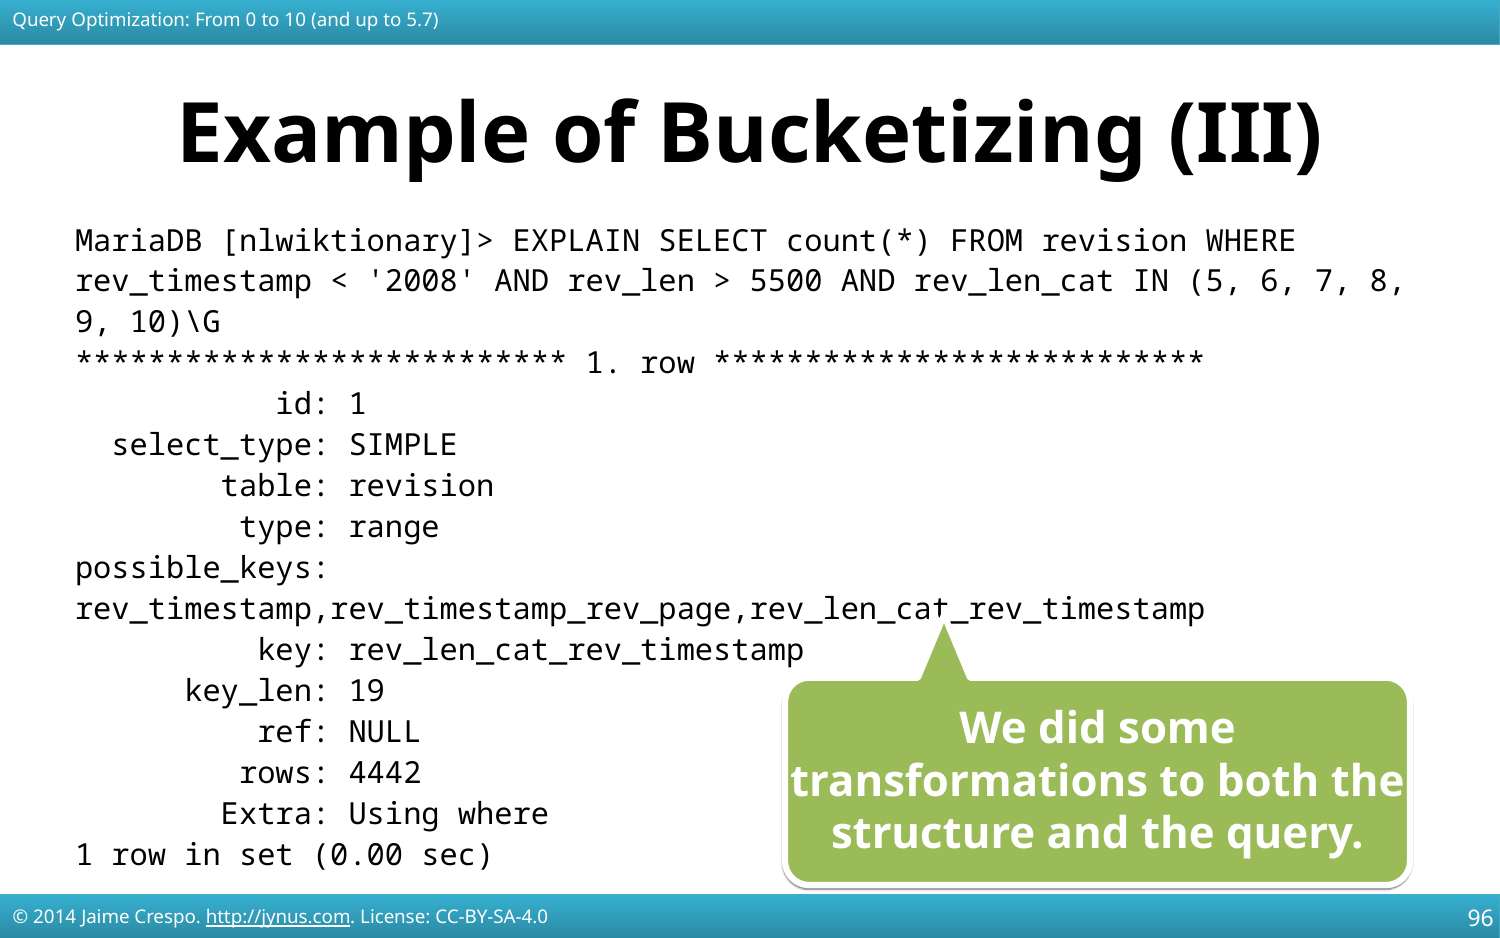

# Example of Bucketizing (III)
MariaDB [nlwiktionary]> EXPLAIN SELECT count(*) FROM revision WHERE rev_timestamp < '2008' AND rev_len > 5500 AND rev_len_cat IN (5, 6, 7, 8, 9, 10)\G
*************************** 1. row ***************************
 id: 1
 select_type: SIMPLE
 table: revision
 type: range
possible_keys: rev_timestamp,rev_timestamp_rev_page,rev_len_cat_rev_timestamp
 key: rev_len_cat_rev_timestamp
 key_len: 19
 ref: NULL
 rows: 4442
 Extra: Using where
1 row in set (0.00 sec)
We did some transformations to both the structure and the query.